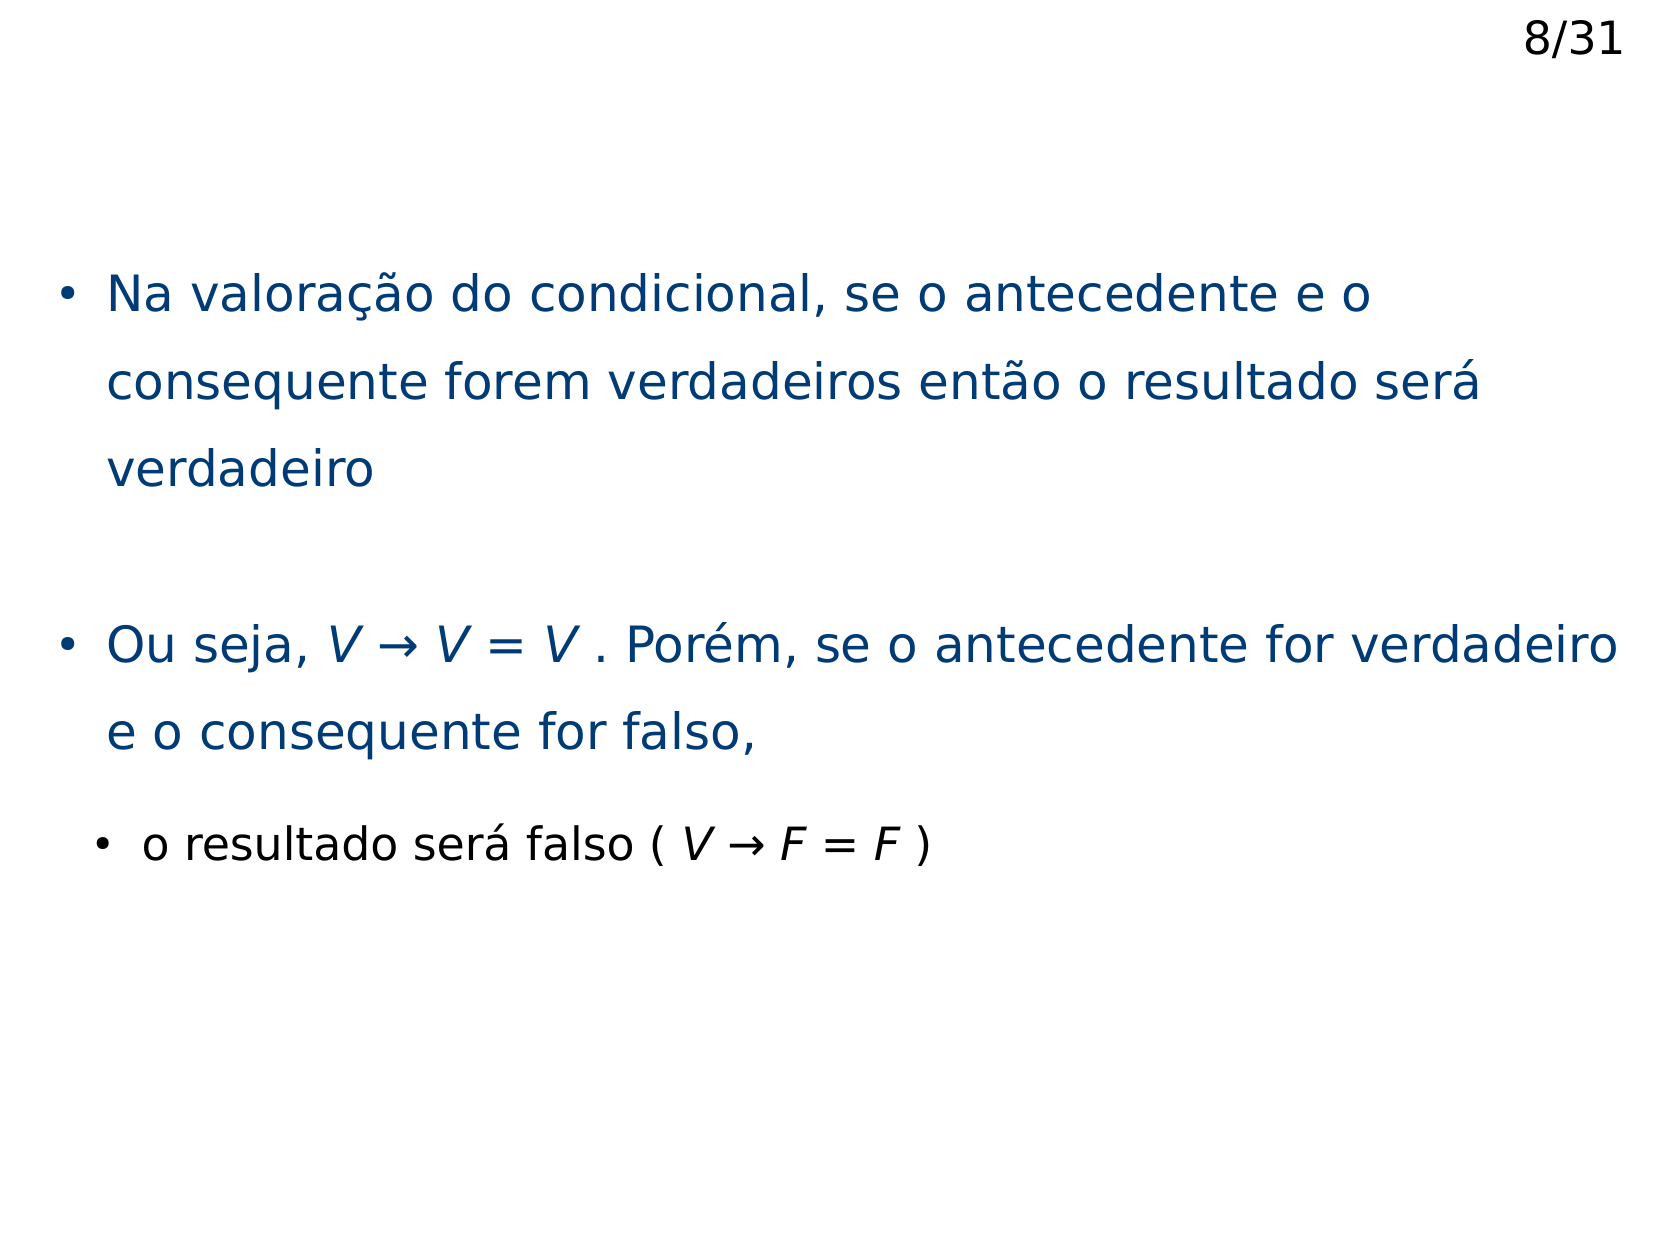

8
#
Na valoração do condicional, se o antecedente e o consequente forem verdadeiros então o resultado será verdadeiro
Ou seja, V → V = V . Porém, se o antecedente for verdadeiro e o consequente for falso,
o resultado será falso ( V → F = F )